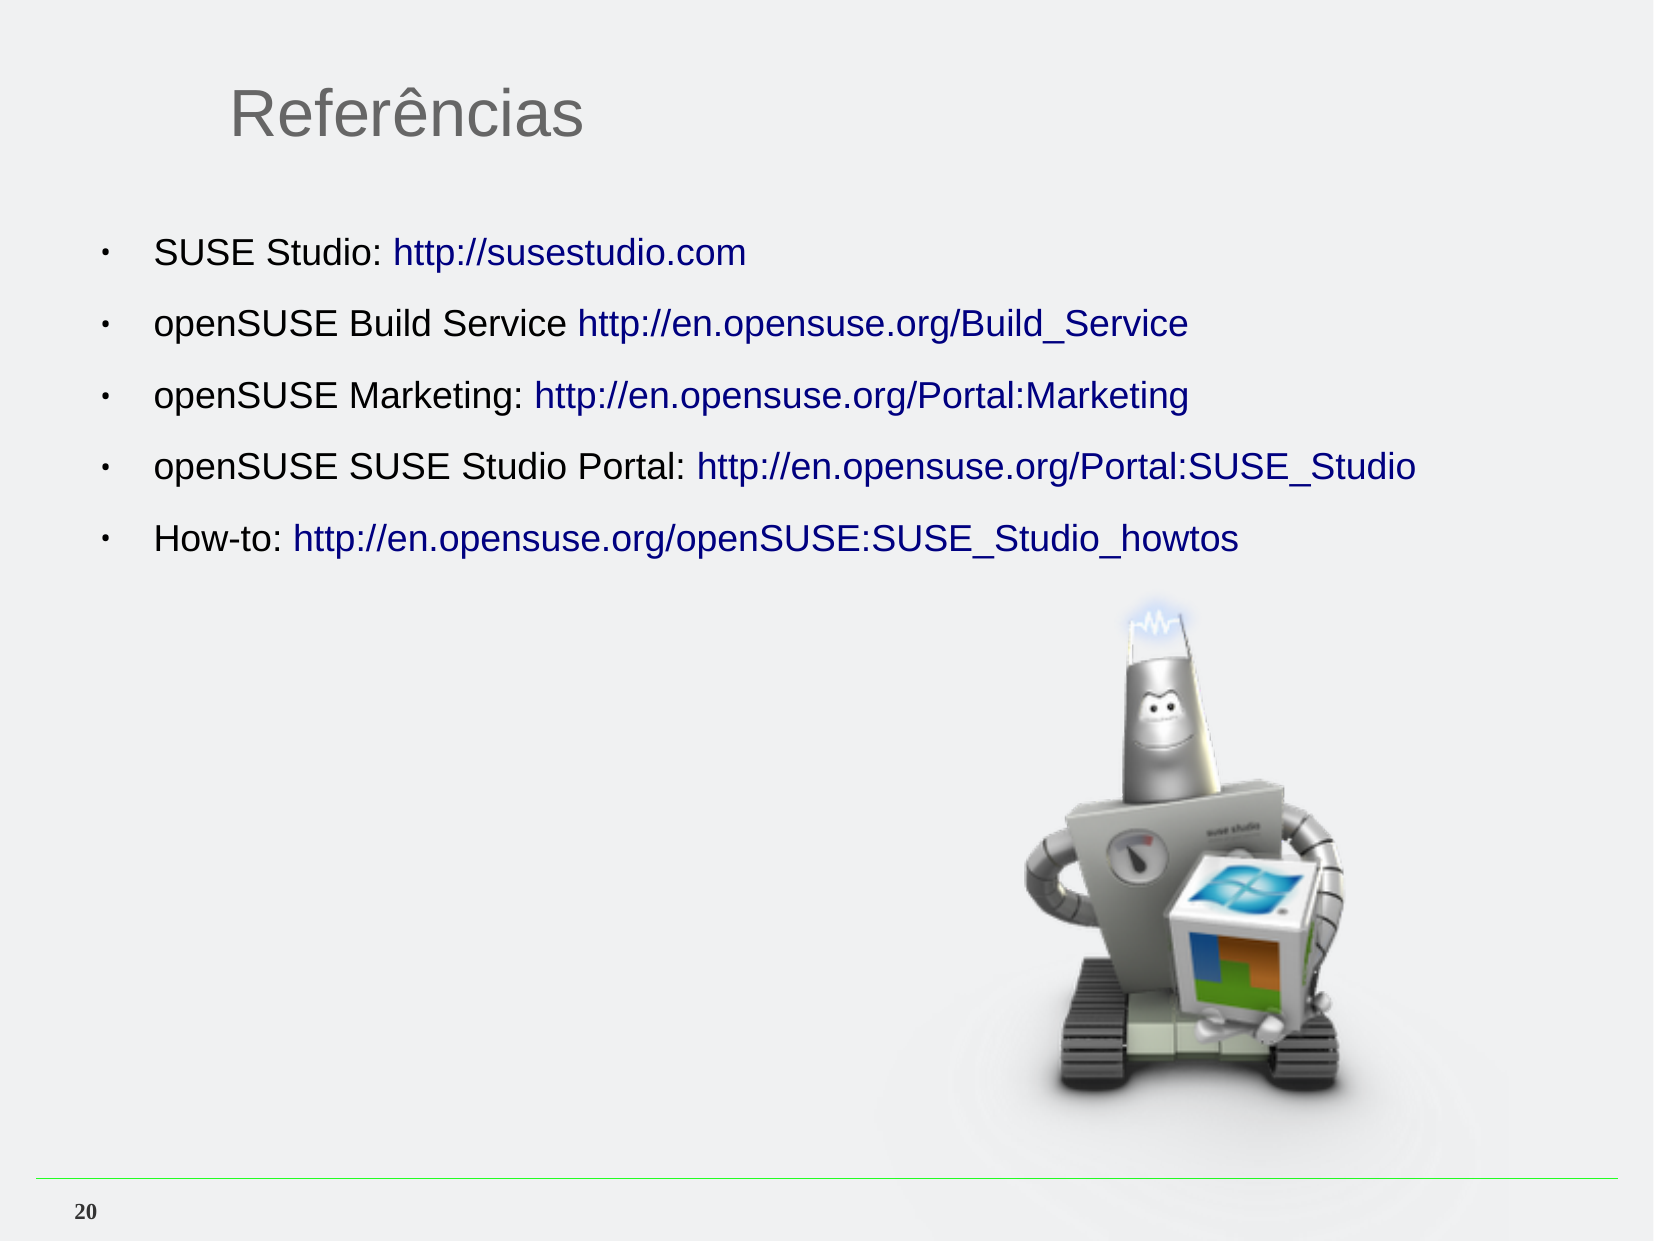

Referências
# SUSE Studio: http://susestudio.com
openSUSE Build Service http://en.opensuse.org/Build_Service
openSUSE Marketing: http://en.opensuse.org/Portal:Marketing
openSUSE SUSE Studio Portal: http://en.opensuse.org/Portal:SUSE_Studio
How-to: http://en.opensuse.org/openSUSE:SUSE_Studio_howtos
20
Construindo appliances com o SUSE Studio